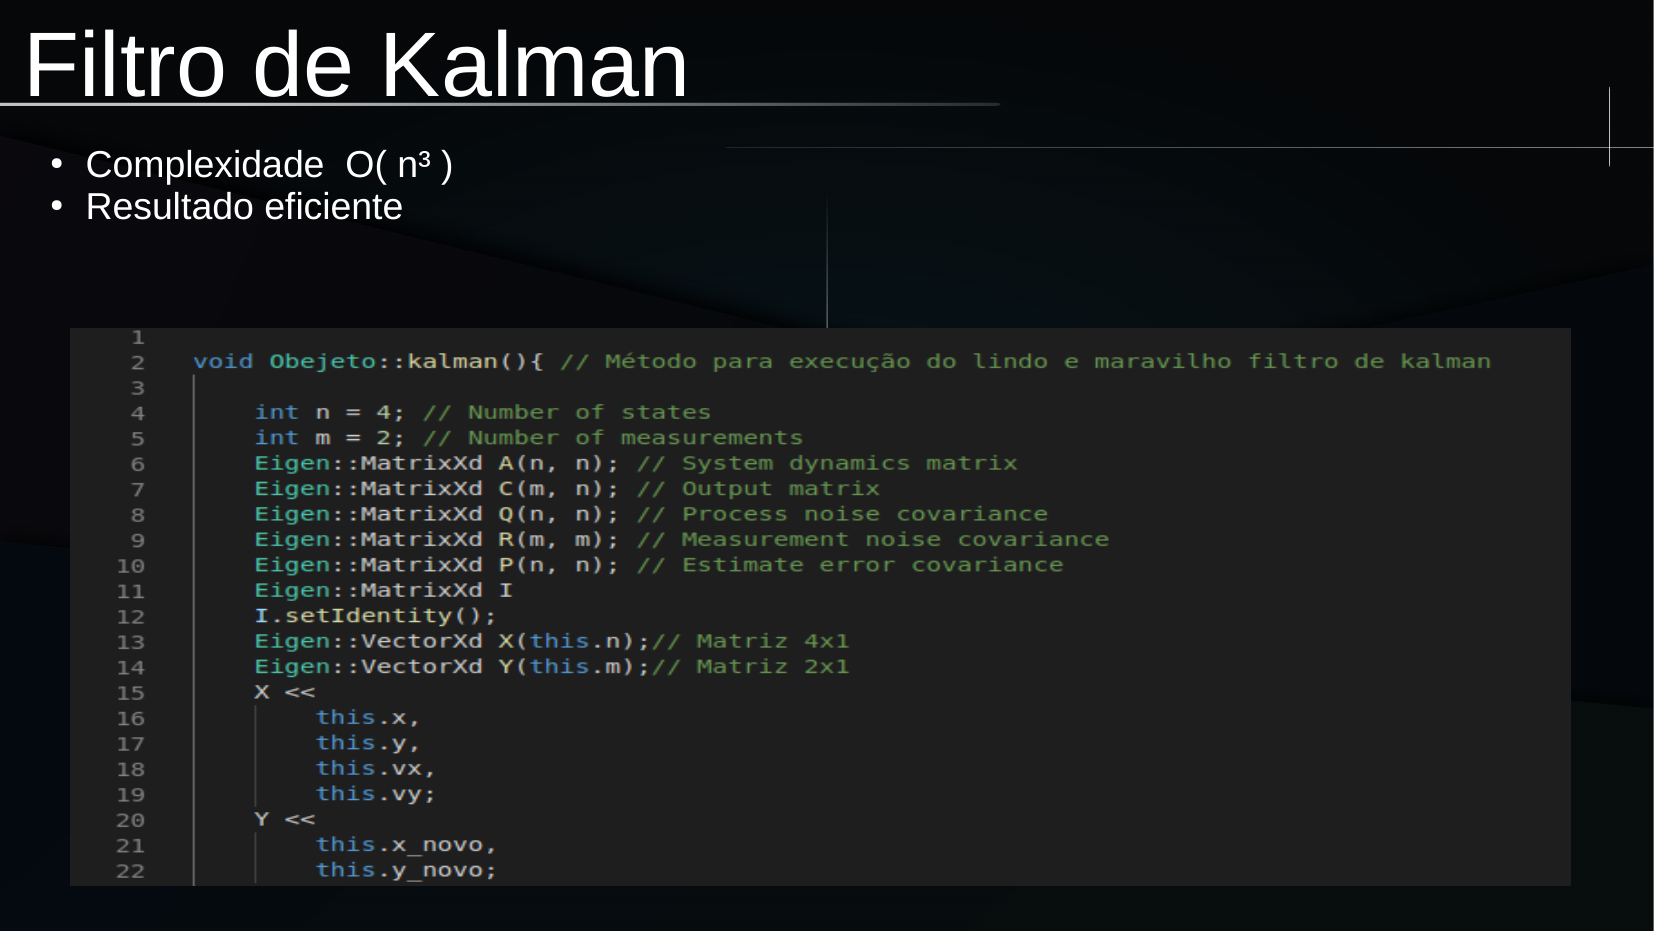

# Filtro de Kalman
Complexidade O( n³ )
Resultado eficiente